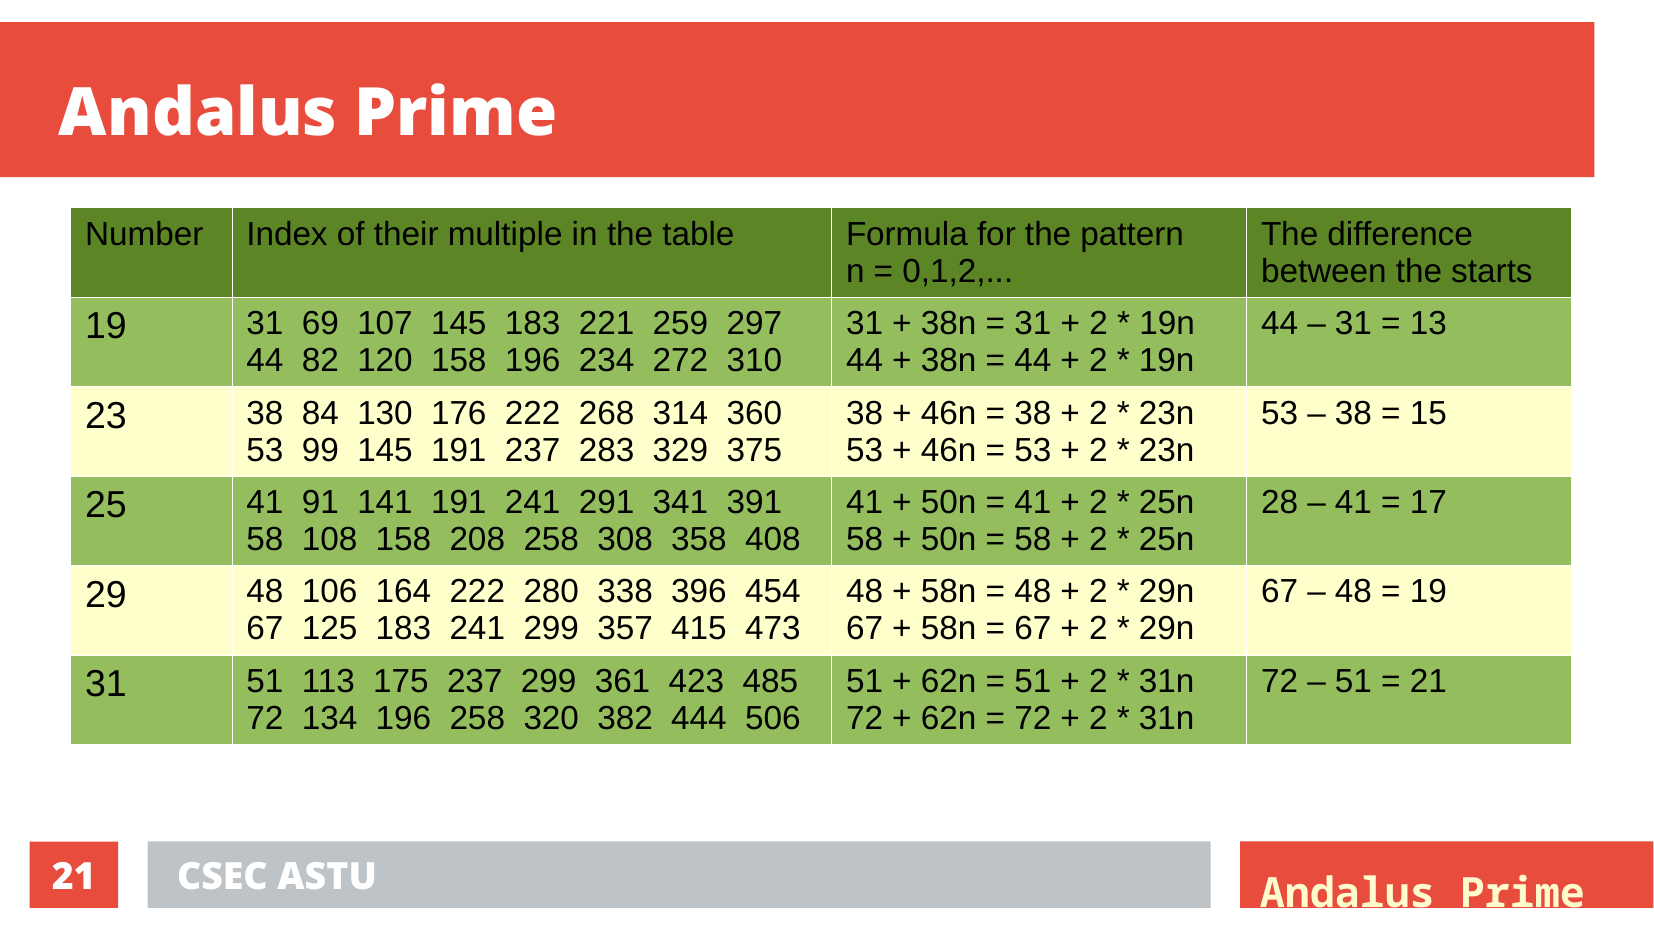

# Andalus Prime
| Number | Index of their multiple in the table | Formula for the pattern n = 0,1,2,... | The difference between the starts |
| --- | --- | --- | --- |
| 19 | 31 69 107 145 183 221 259 297 44 82 120 158 196 234 272 310 | 31 + 38n = 31 + 2 \* 19n 44 + 38n = 44 + 2 \* 19n | 44 – 31 = 13 |
| 23 | 38 84 130 176 222 268 314 360 53 99 145 191 237 283 329 375 | 38 + 46n = 38 + 2 \* 23n 53 + 46n = 53 + 2 \* 23n | 53 – 38 = 15 |
| 25 | 41 91 141 191 241 291 341 391 58 108 158 208 258 308 358 408 | 41 + 50n = 41 + 2 \* 25n 58 + 50n = 58 + 2 \* 25n | 28 – 41 = 17 |
| 29 | 48 106 164 222 280 338 396 454 67 125 183 241 299 357 415 473 | 48 + 58n = 48 + 2 \* 29n 67 + 58n = 67 + 2 \* 29n | 67 – 48 = 19 |
| 31 | 51 113 175 237 299 361 423 485 72 134 196 258 320 382 444 506 | 51 + 62n = 51 + 2 \* 31n 72 + 62n = 72 + 2 \* 31n | 72 – 51 = 21 |
21
CSEC ASTU
Andalus Prime